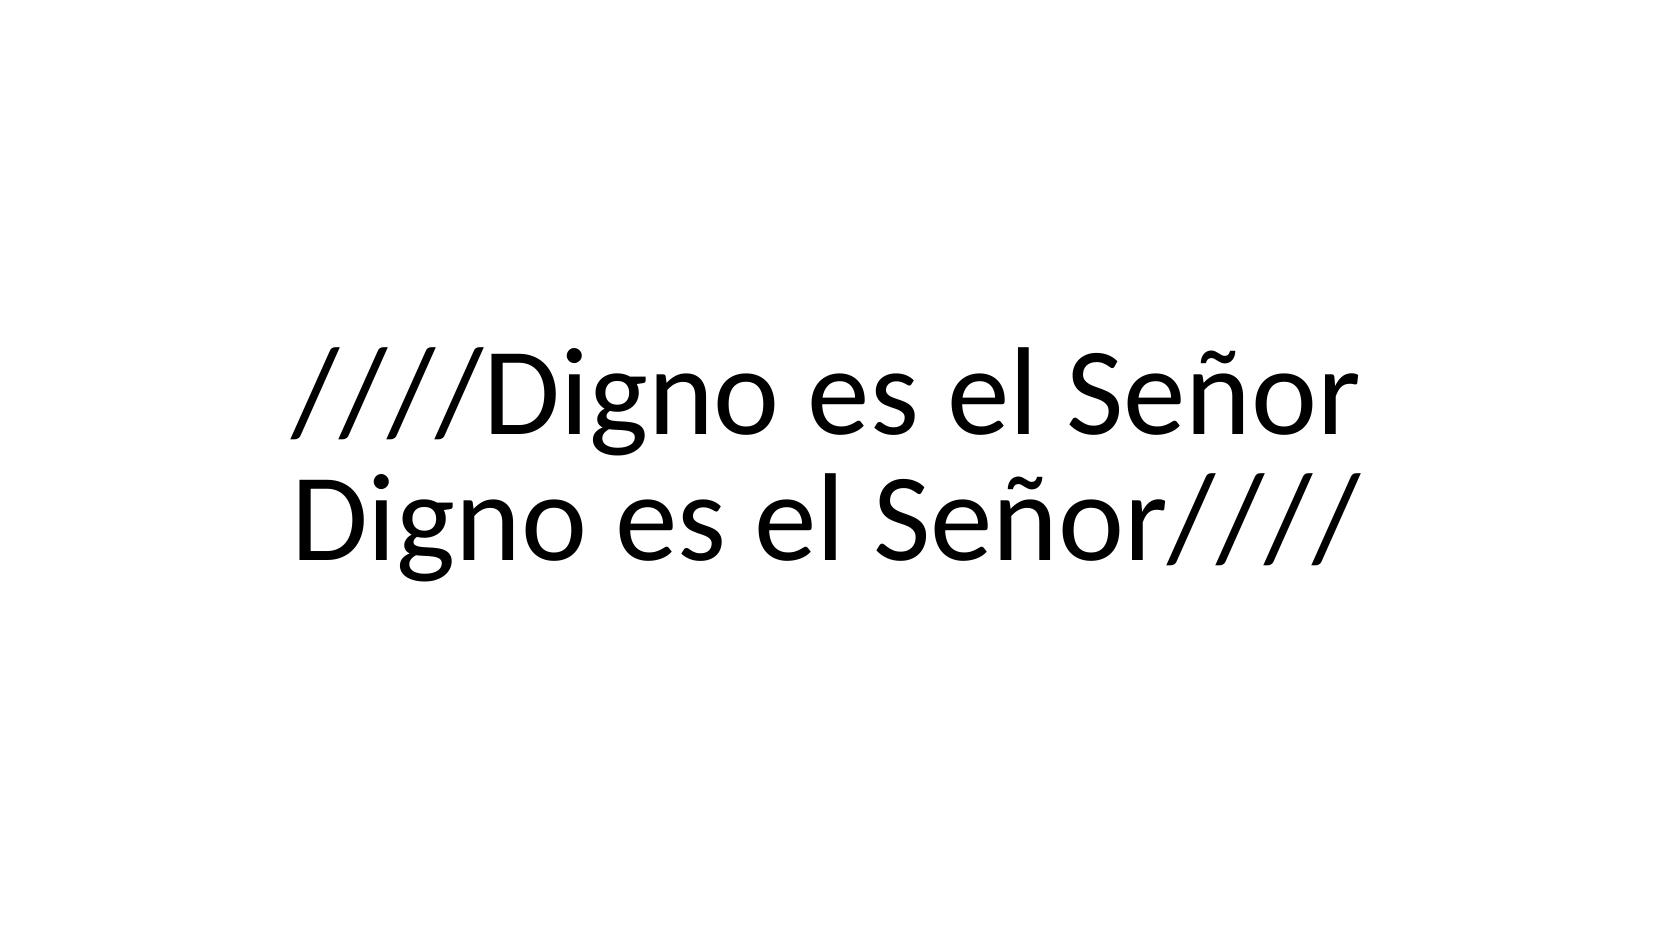

# ////Digno es el Señor Digno es el Señor////